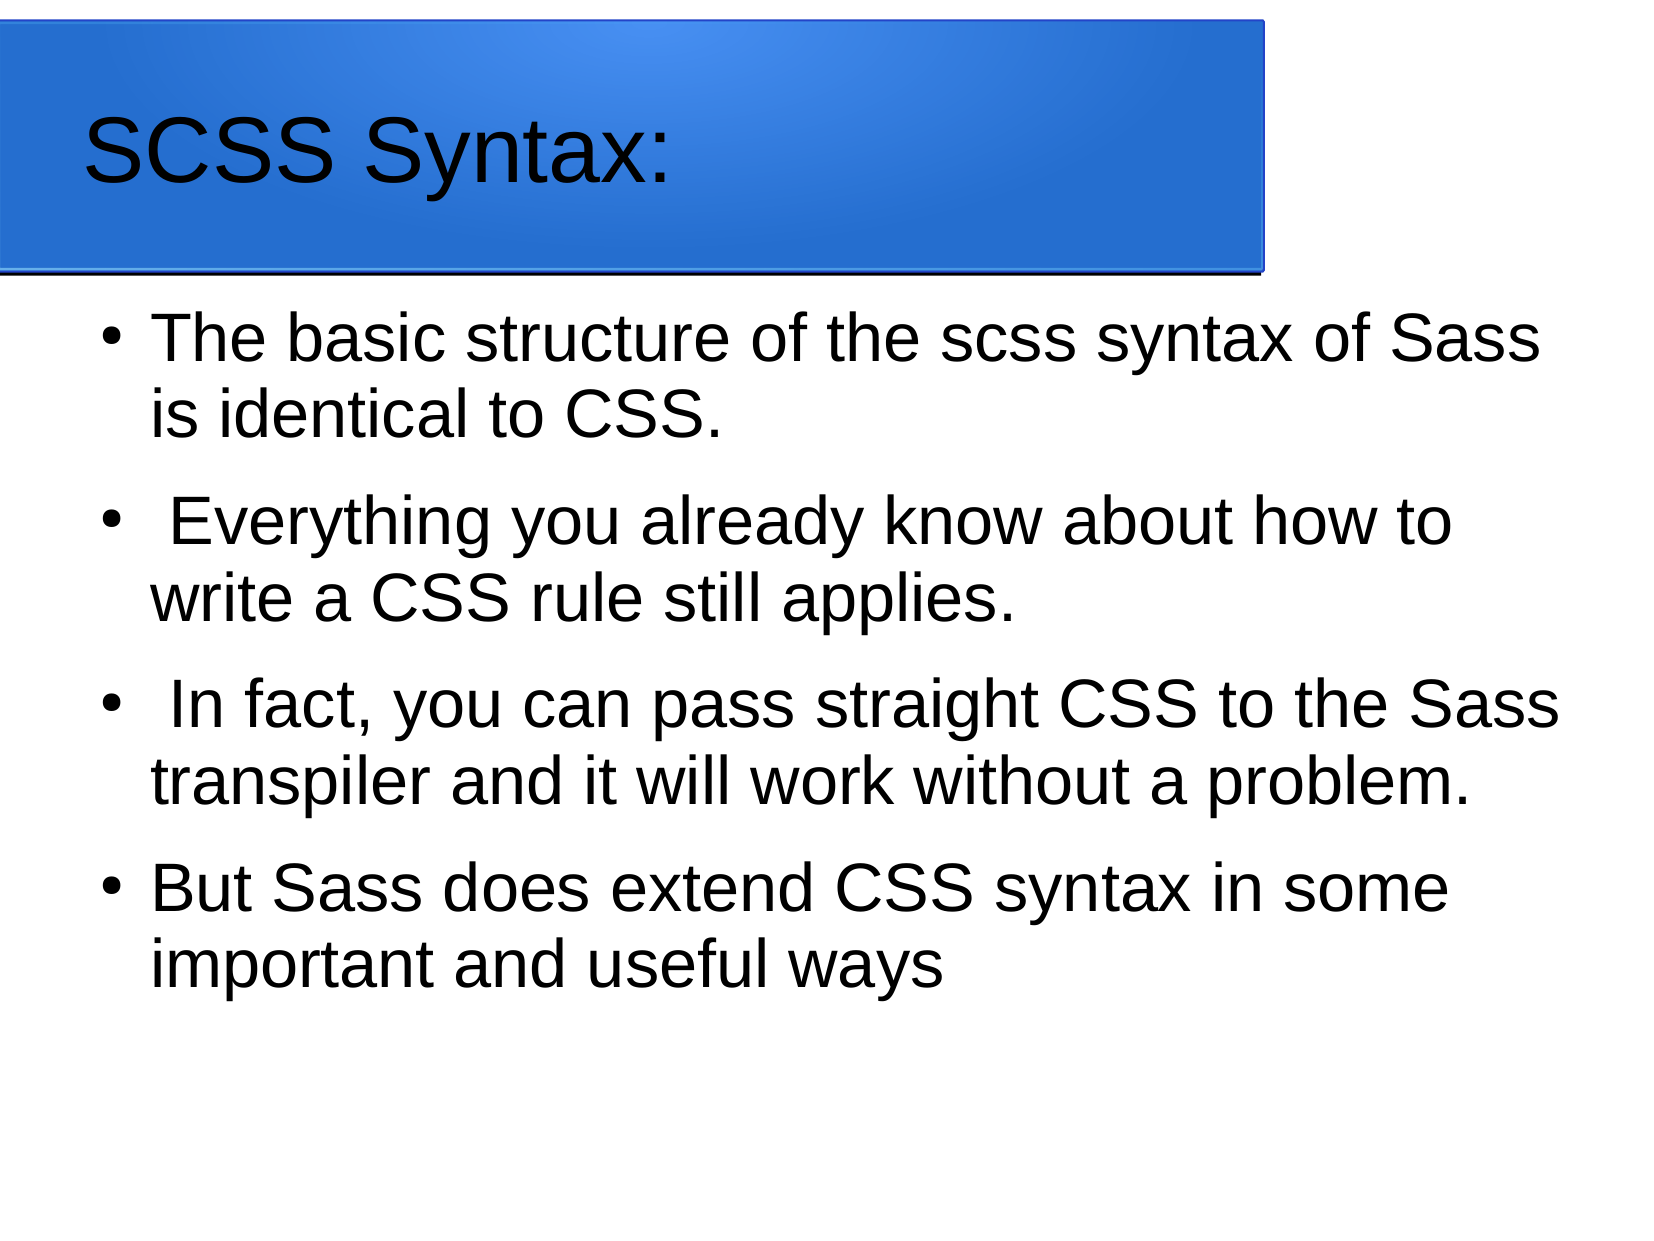

# SCSS Syntax:
The basic structure of the scss syntax of Sass is identical to CSS.
 Everything you already know about how to write a CSS rule still applies.
 In fact, you can pass straight CSS to the Sass transpiler and it will work without a problem.
But Sass does extend CSS syntax in some important and useful ways